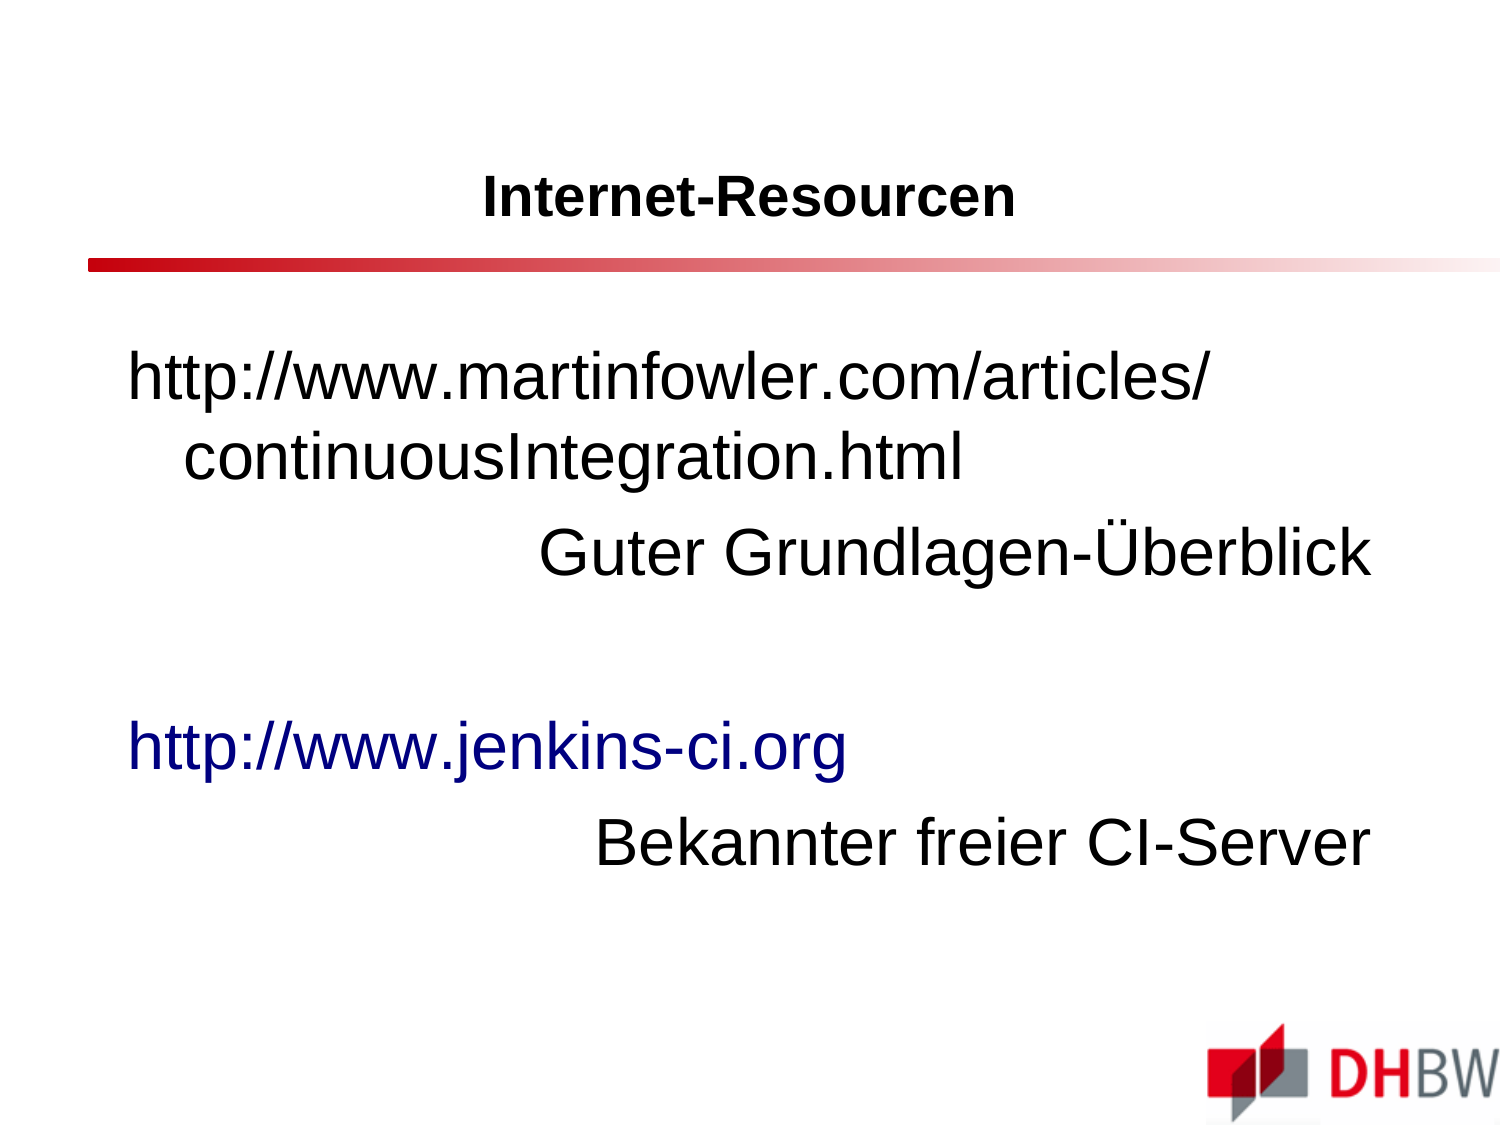

# Internet-Resourcen
http://www.martinfowler.com/articles/
continuousIntegration.html
Guter Grundlagen-Überblick
http://www.jenkins-ci.org
Bekannter freier CI-Server